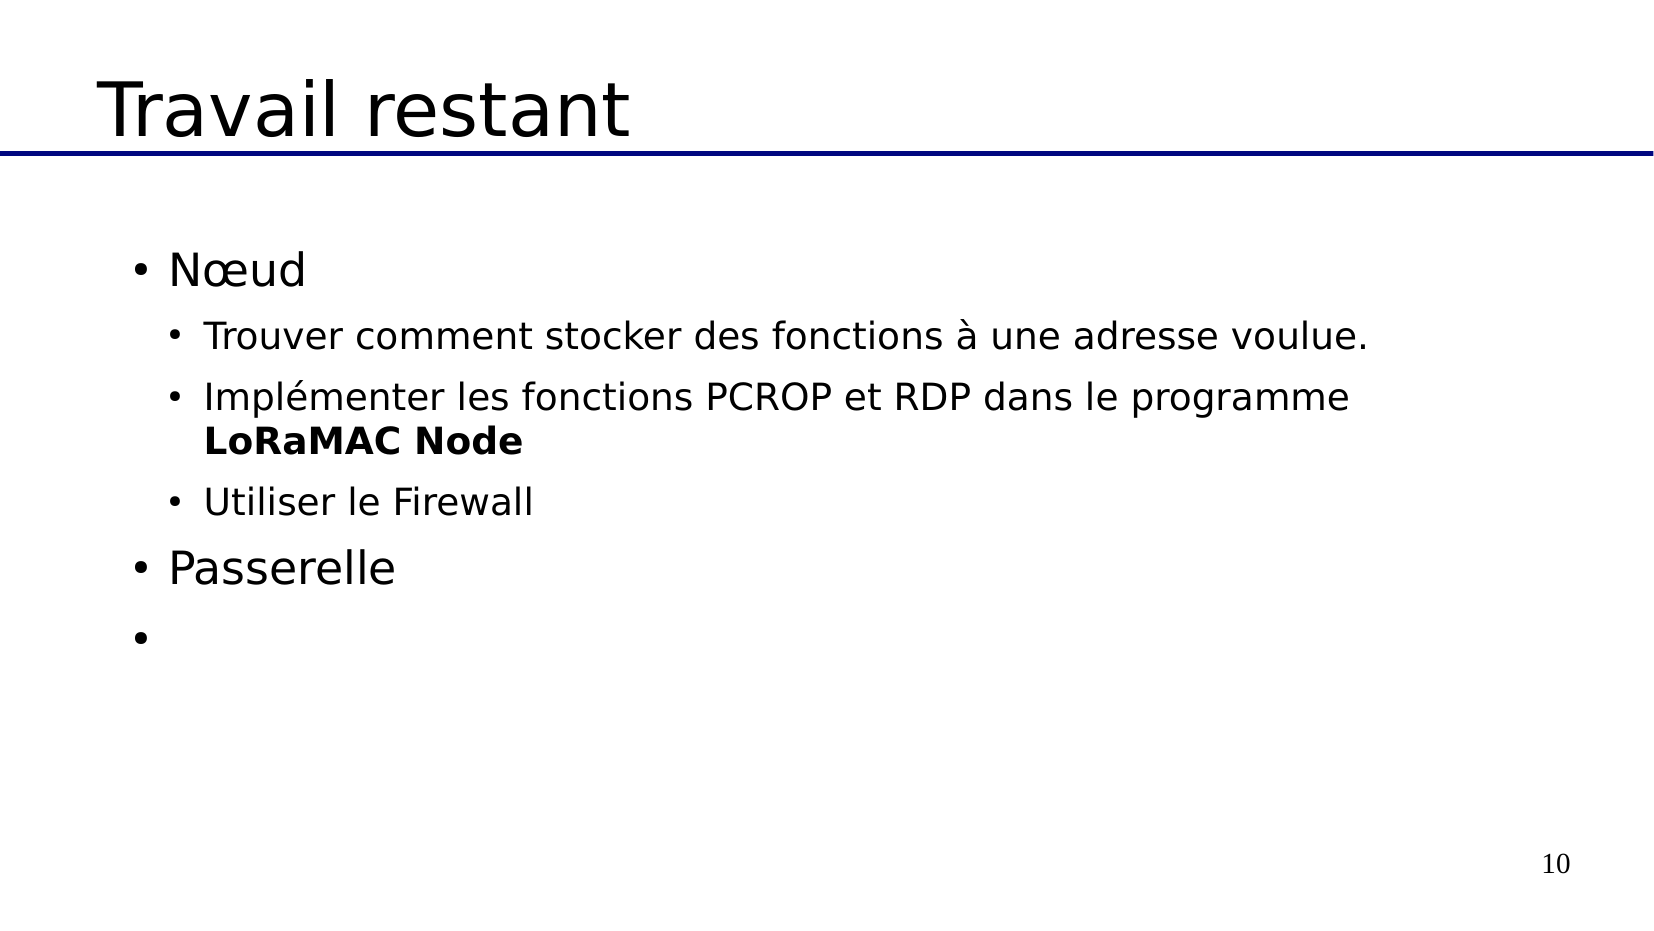

Travail restant
Nœud
Trouver comment stocker des fonctions à une adresse voulue.
Implémenter les fonctions PCROP et RDP dans le programme LoRaMAC Node
Utiliser le Firewall
Passerelle
10